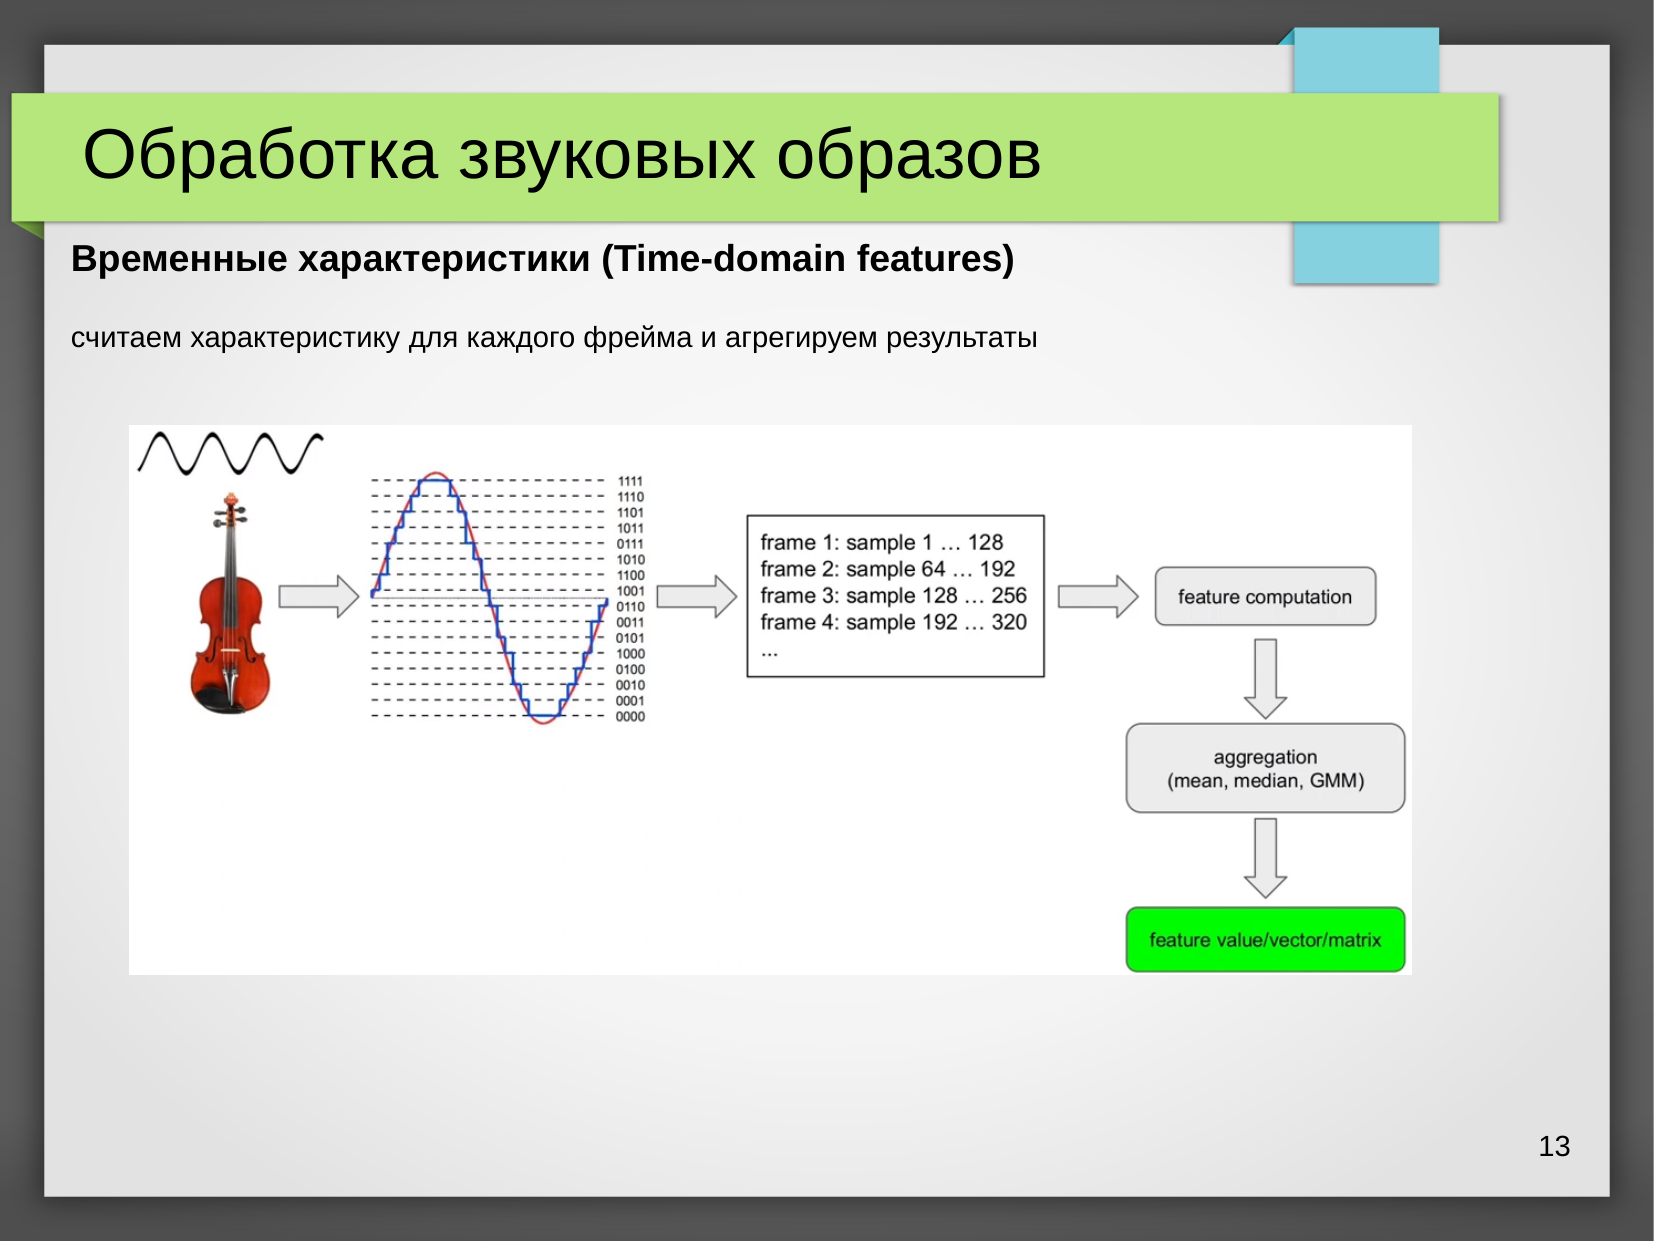

# Обработка звуковых образов
Временные характеристики (Time-domain features)
считаем характеристику для каждого фрейма и агрегируем результаты
13